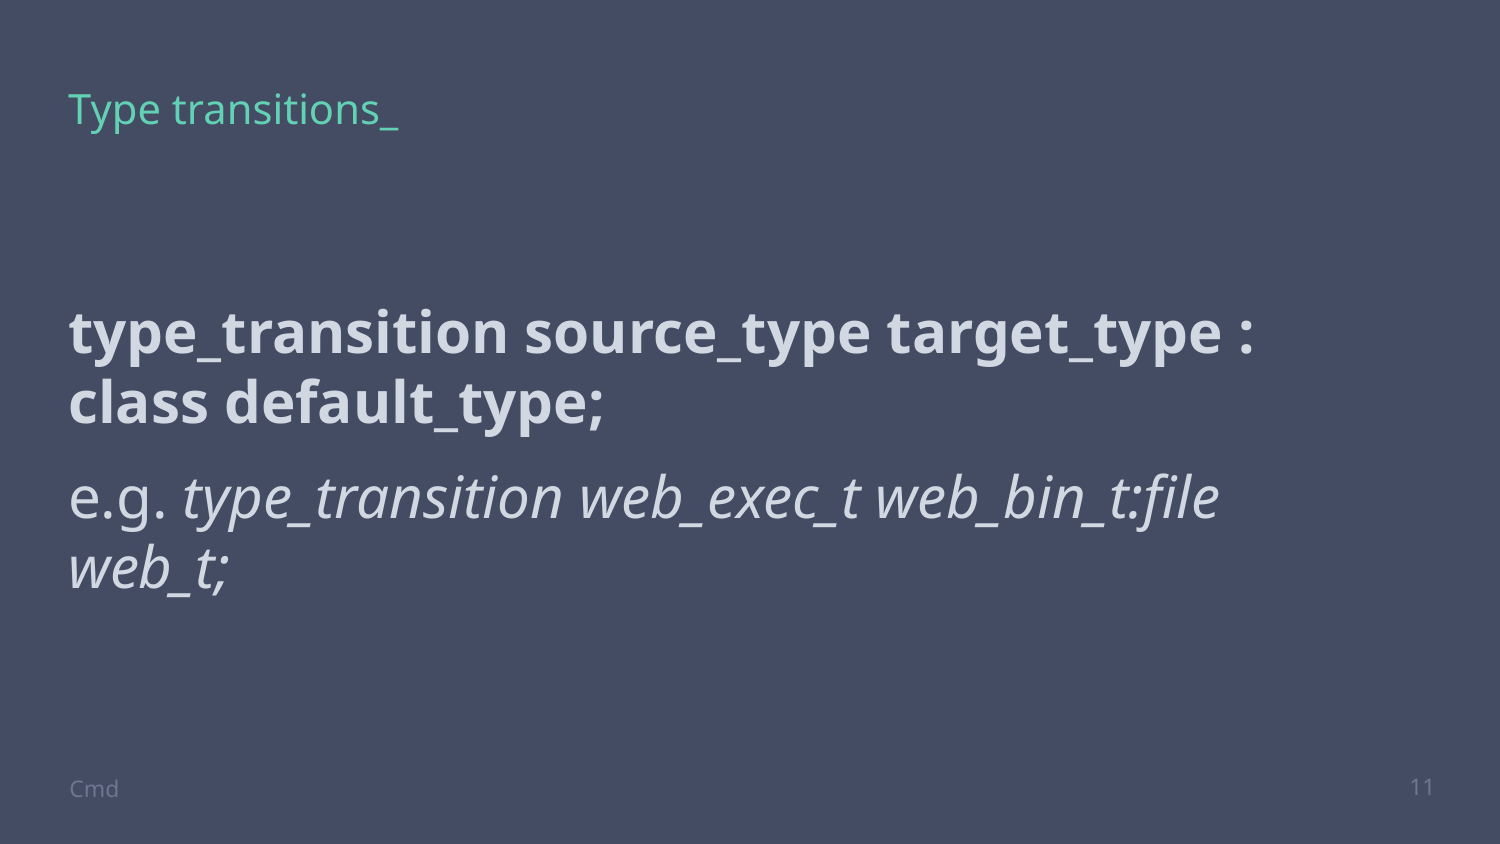

# Type transitions_
type_transition source_type target_type : class default_type;
e.g. type_transition web_exec_t web_bin_t:file web_t;